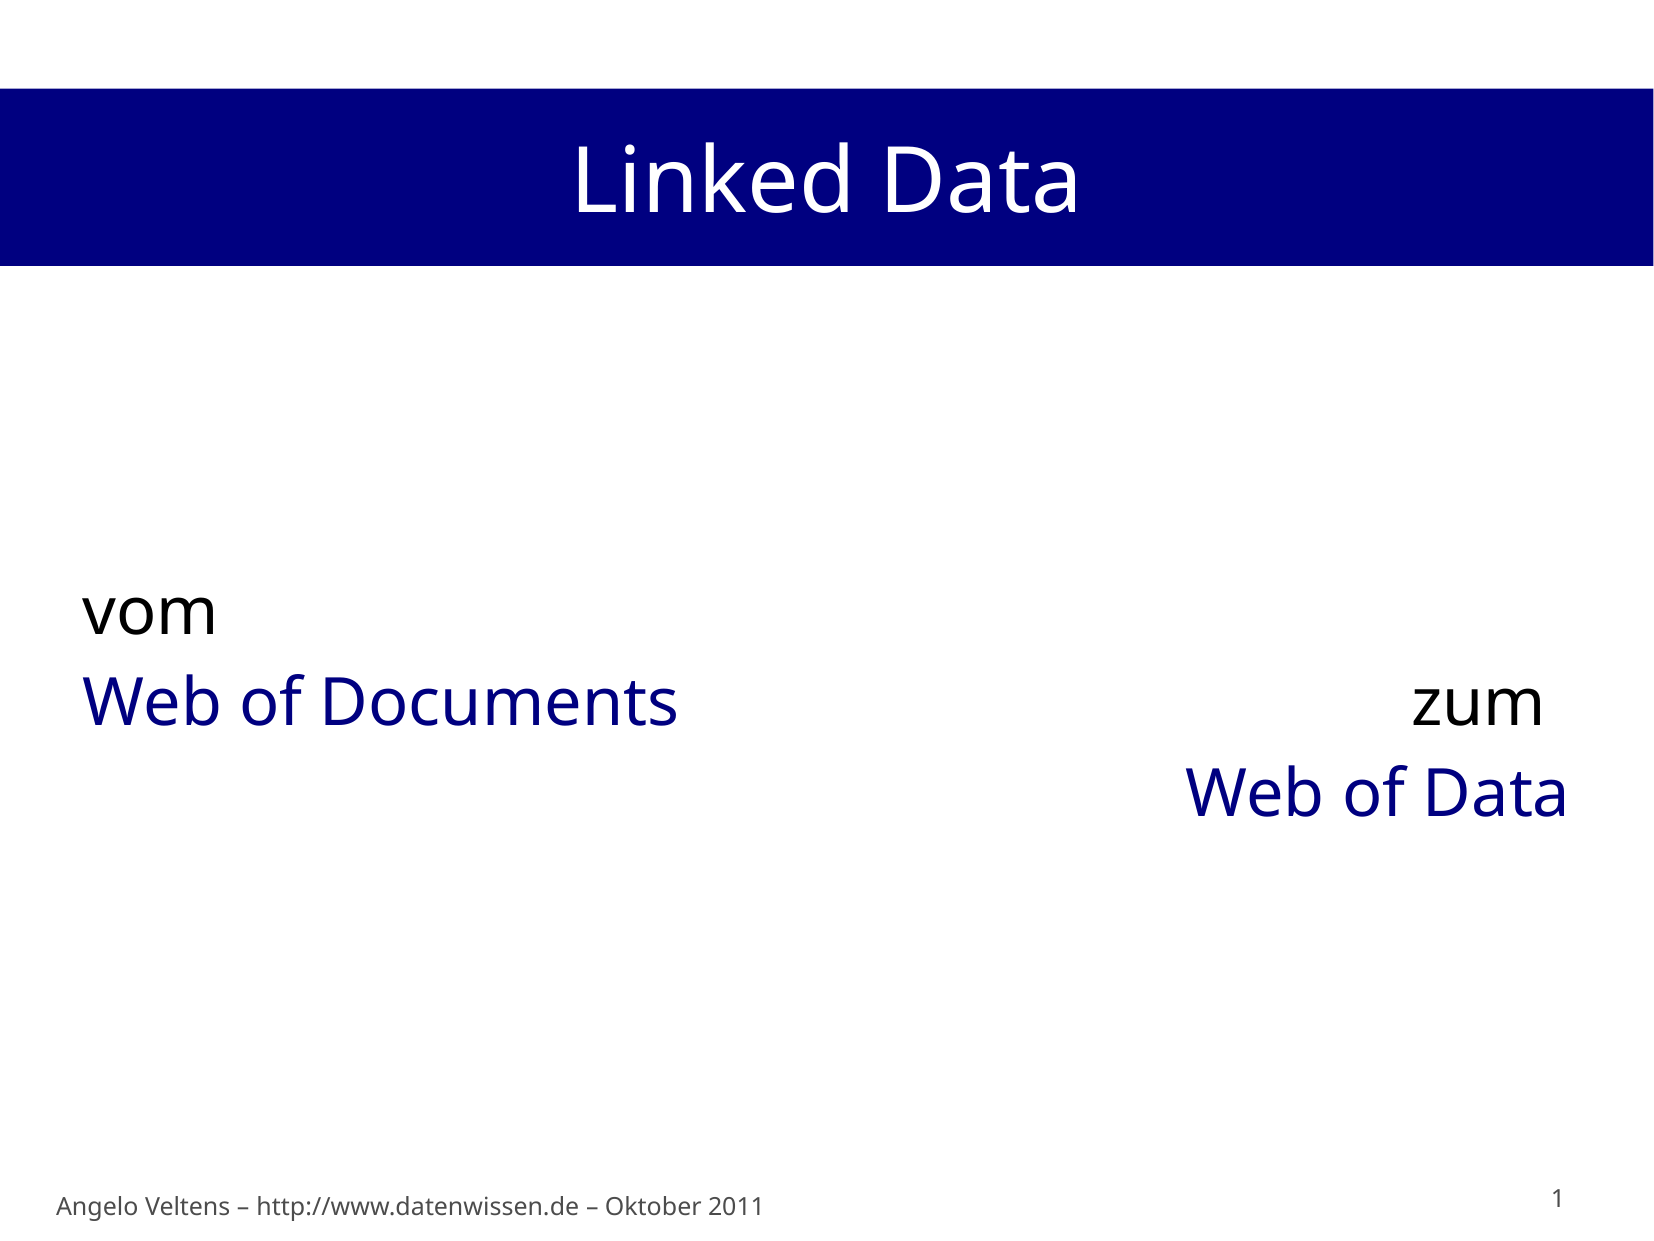

# Linked Data
vom
Web of Documents										zum
Web of Data
Angelo Veltens – http://www.datenwissen.de – Oktober 2011